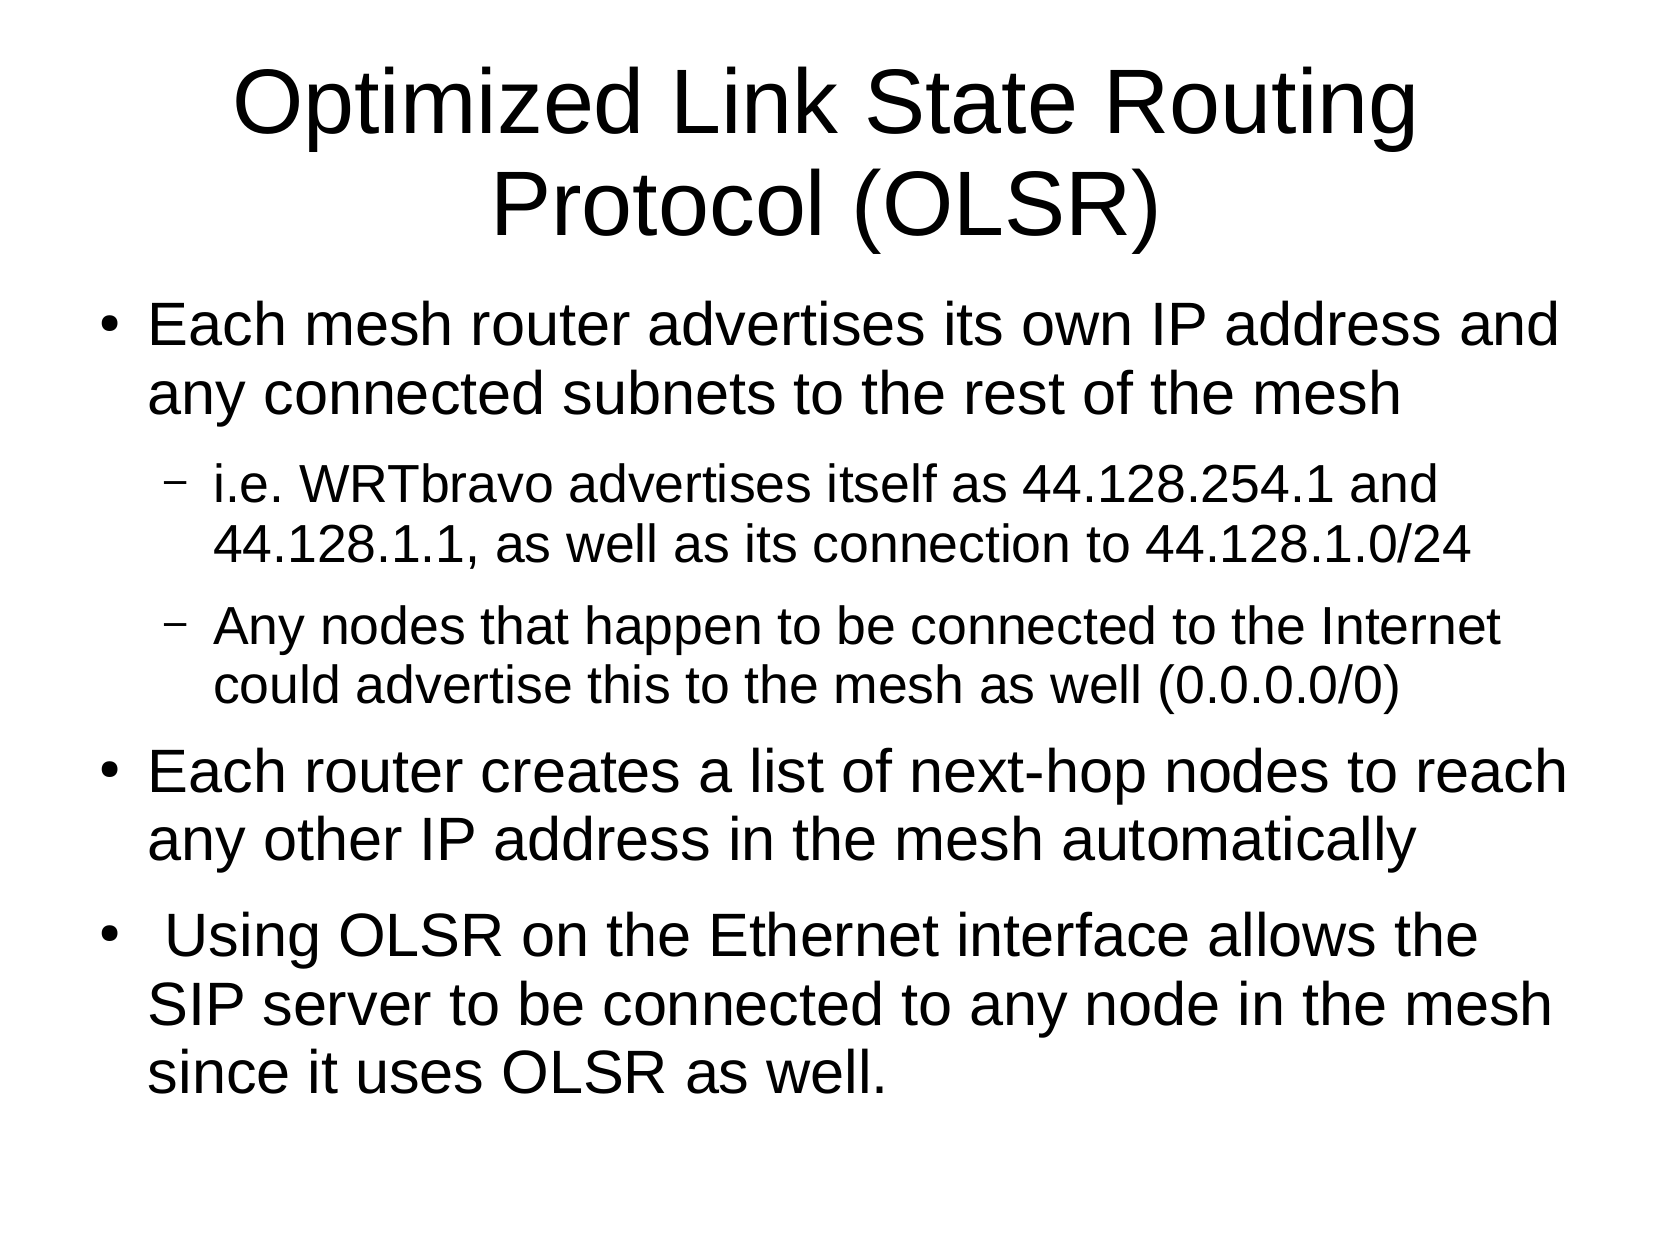

# Optimized Link State Routing Protocol (OLSR)
Each mesh router advertises its own IP address and any connected subnets to the rest of the mesh
i.e. WRTbravo advertises itself as 44.128.254.1 and 44.128.1.1, as well as its connection to 44.128.1.0/24
Any nodes that happen to be connected to the Internet could advertise this to the mesh as well (0.0.0.0/0)
Each router creates a list of next-hop nodes to reach any other IP address in the mesh automatically
 Using OLSR on the Ethernet interface allows the SIP server to be connected to any node in the mesh since it uses OLSR as well.